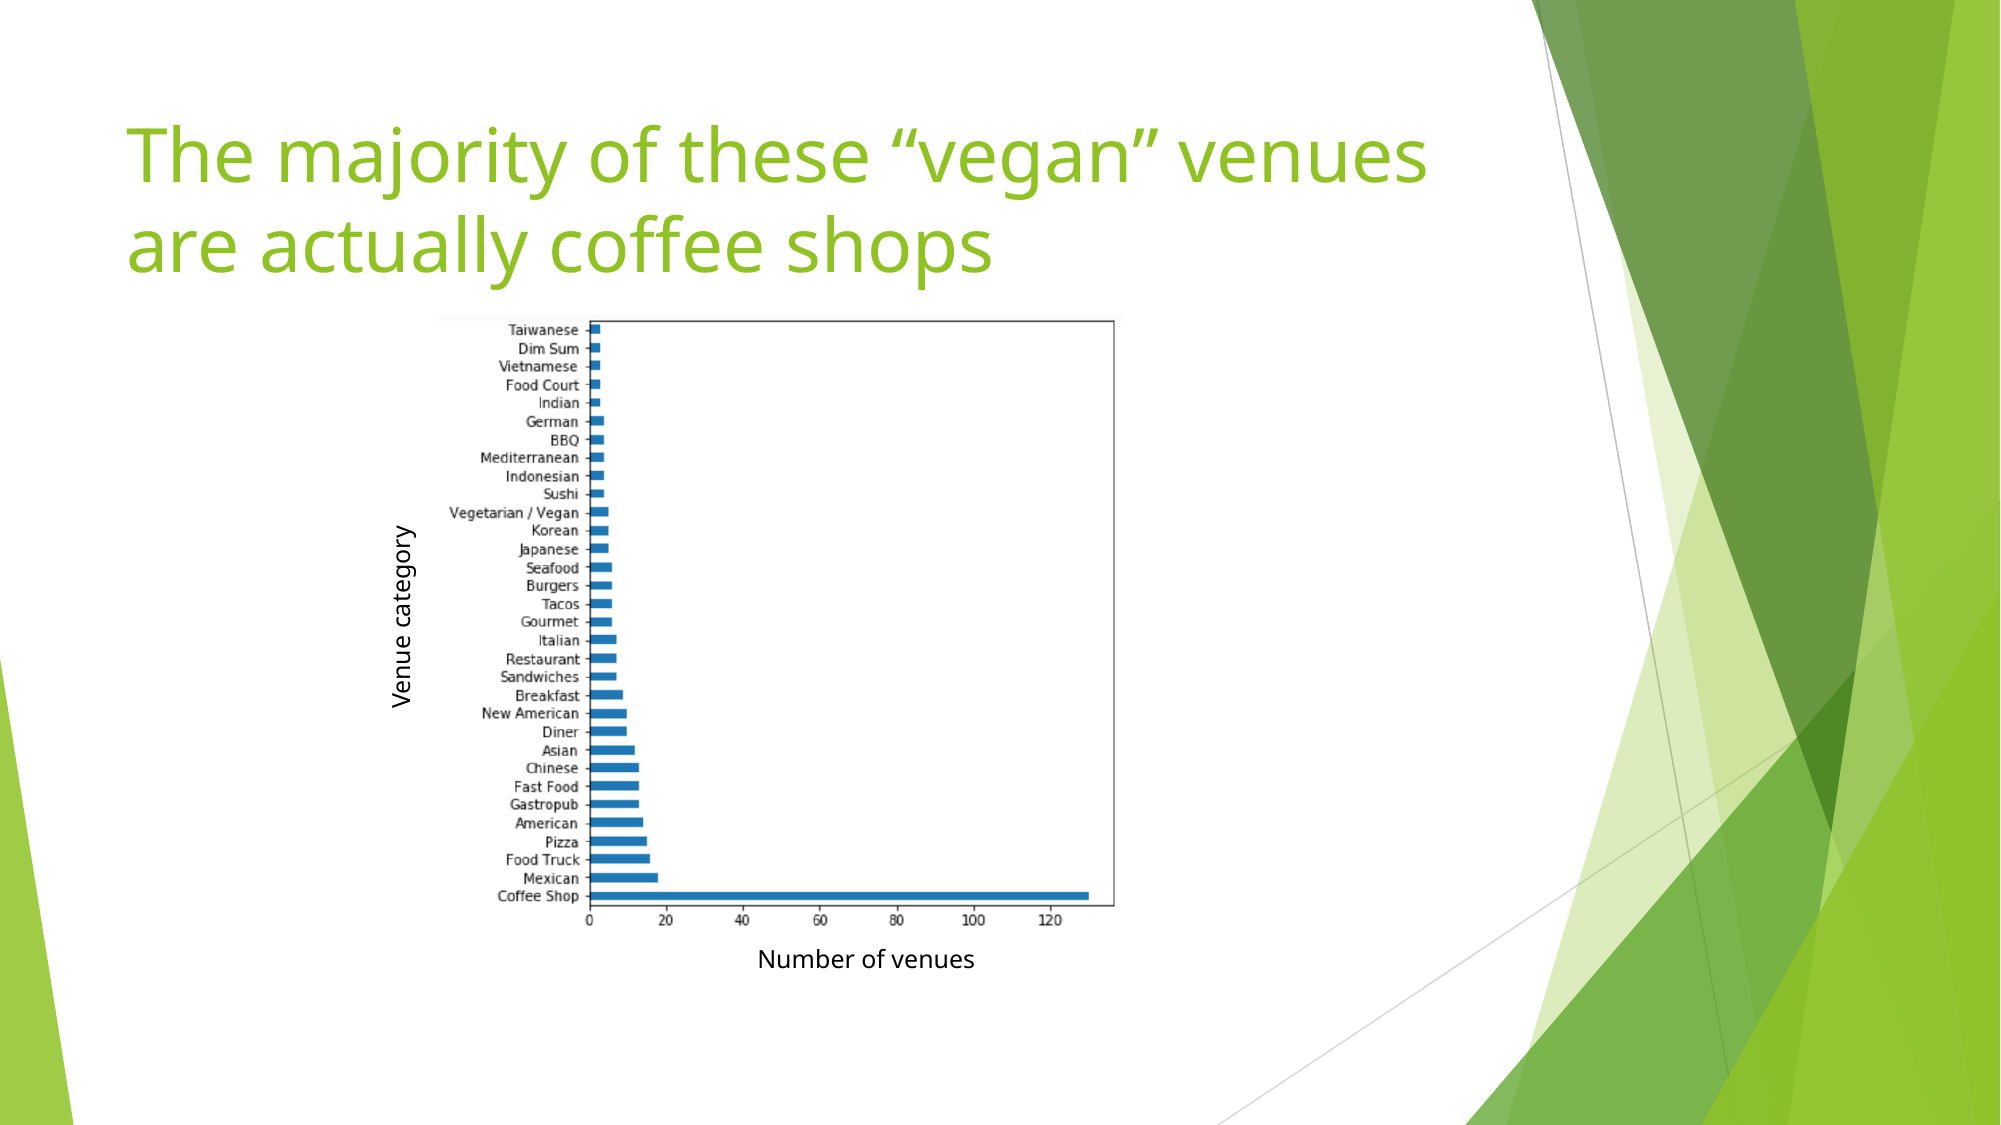

# The majority of these “vegan” venues are actually coffee shops
Venue category
Number of venues